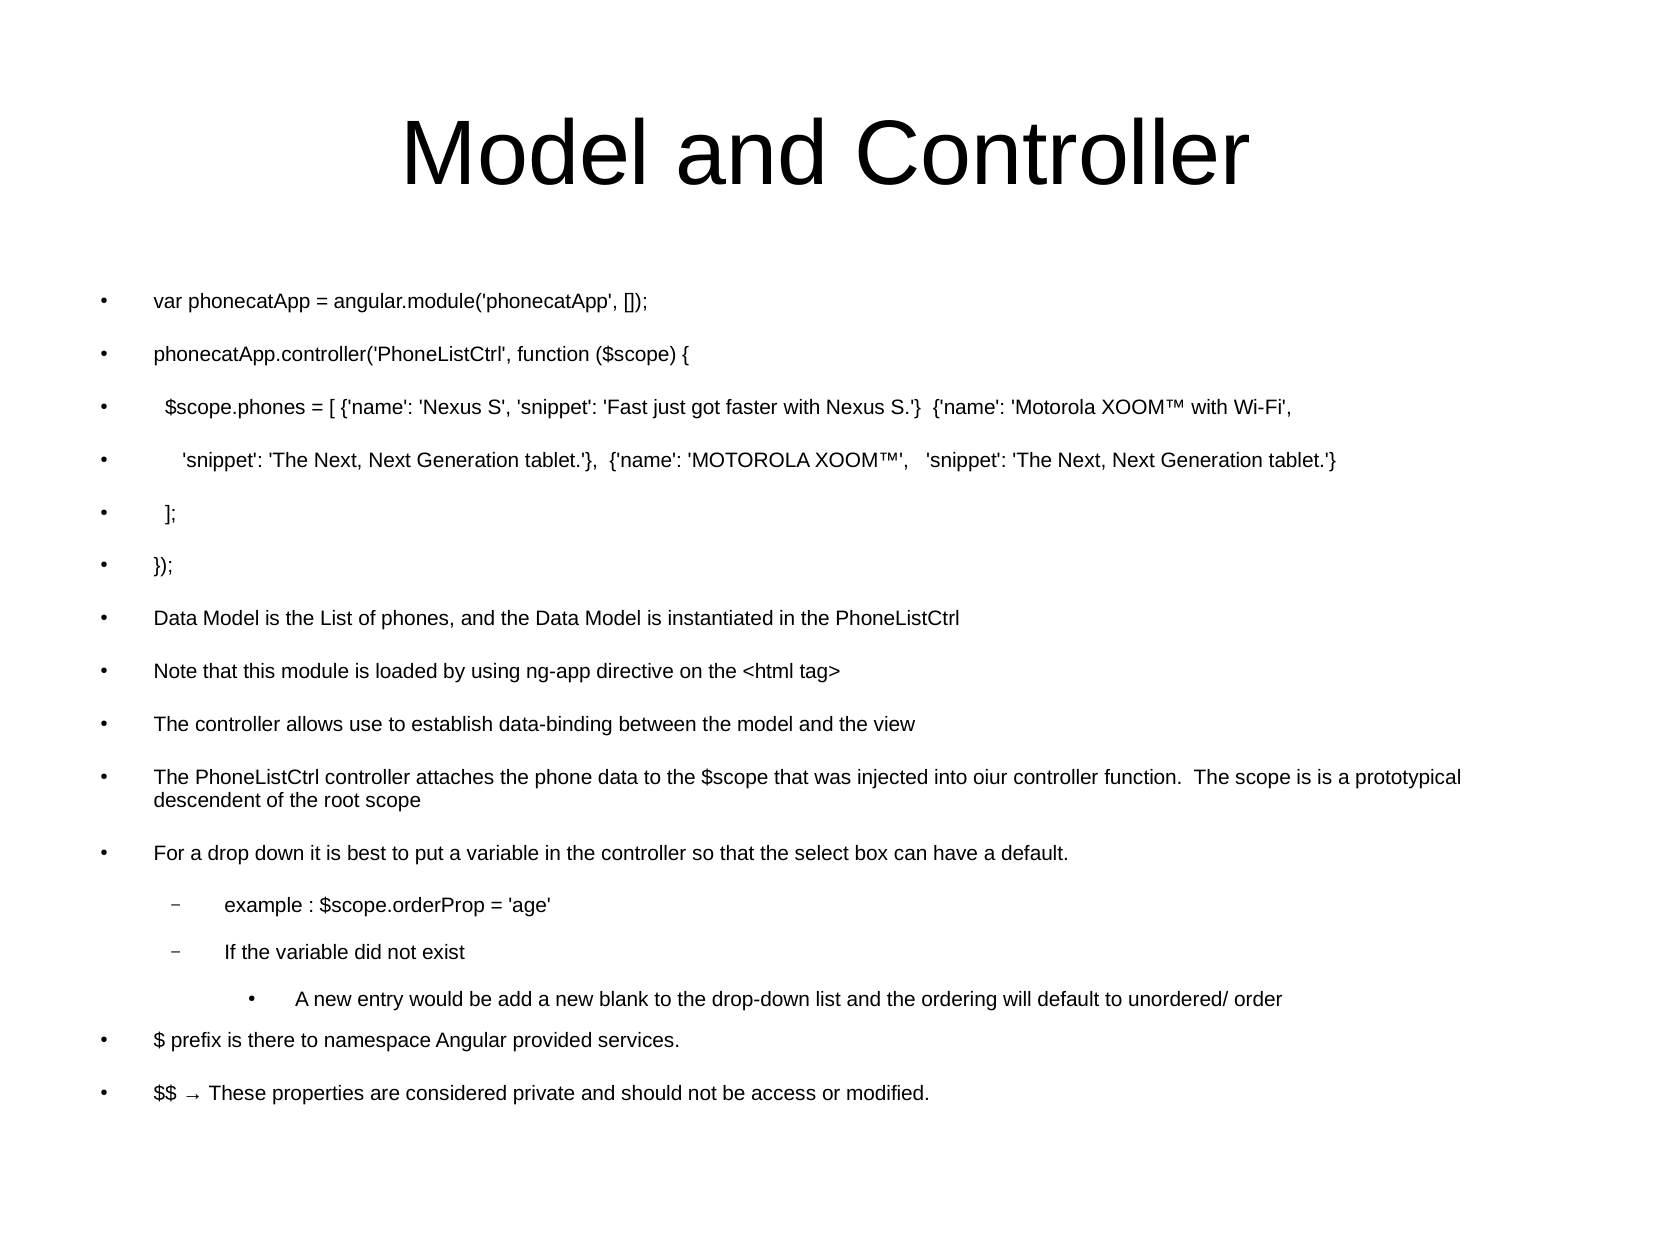

# Model and Controller
var phonecatApp = angular.module('phonecatApp', []);
phonecatApp.controller('PhoneListCtrl', function ($scope) {
 $scope.phones = [ {'name': 'Nexus S', 'snippet': 'Fast just got faster with Nexus S.'} {'name': 'Motorola XOOM™ with Wi-Fi',
 'snippet': 'The Next, Next Generation tablet.'}, {'name': 'MOTOROLA XOOM™', 'snippet': 'The Next, Next Generation tablet.'}
 ];
});
Data Model is the List of phones, and the Data Model is instantiated in the PhoneListCtrl
Note that this module is loaded by using ng-app directive on the <html tag>
The controller allows use to establish data-binding between the model and the view
The PhoneListCtrl controller attaches the phone data to the $scope that was injected into oiur controller function. The scope is is a prototypical descendent of the root scope
For a drop down it is best to put a variable in the controller so that the select box can have a default.
example : $scope.orderProp = 'age'
If the variable did not exist
A new entry would be add a new blank to the drop-down list and the ordering will default to unordered/ order
$ prefix is there to namespace Angular provided services.
$$ → These properties are considered private and should not be access or modified.